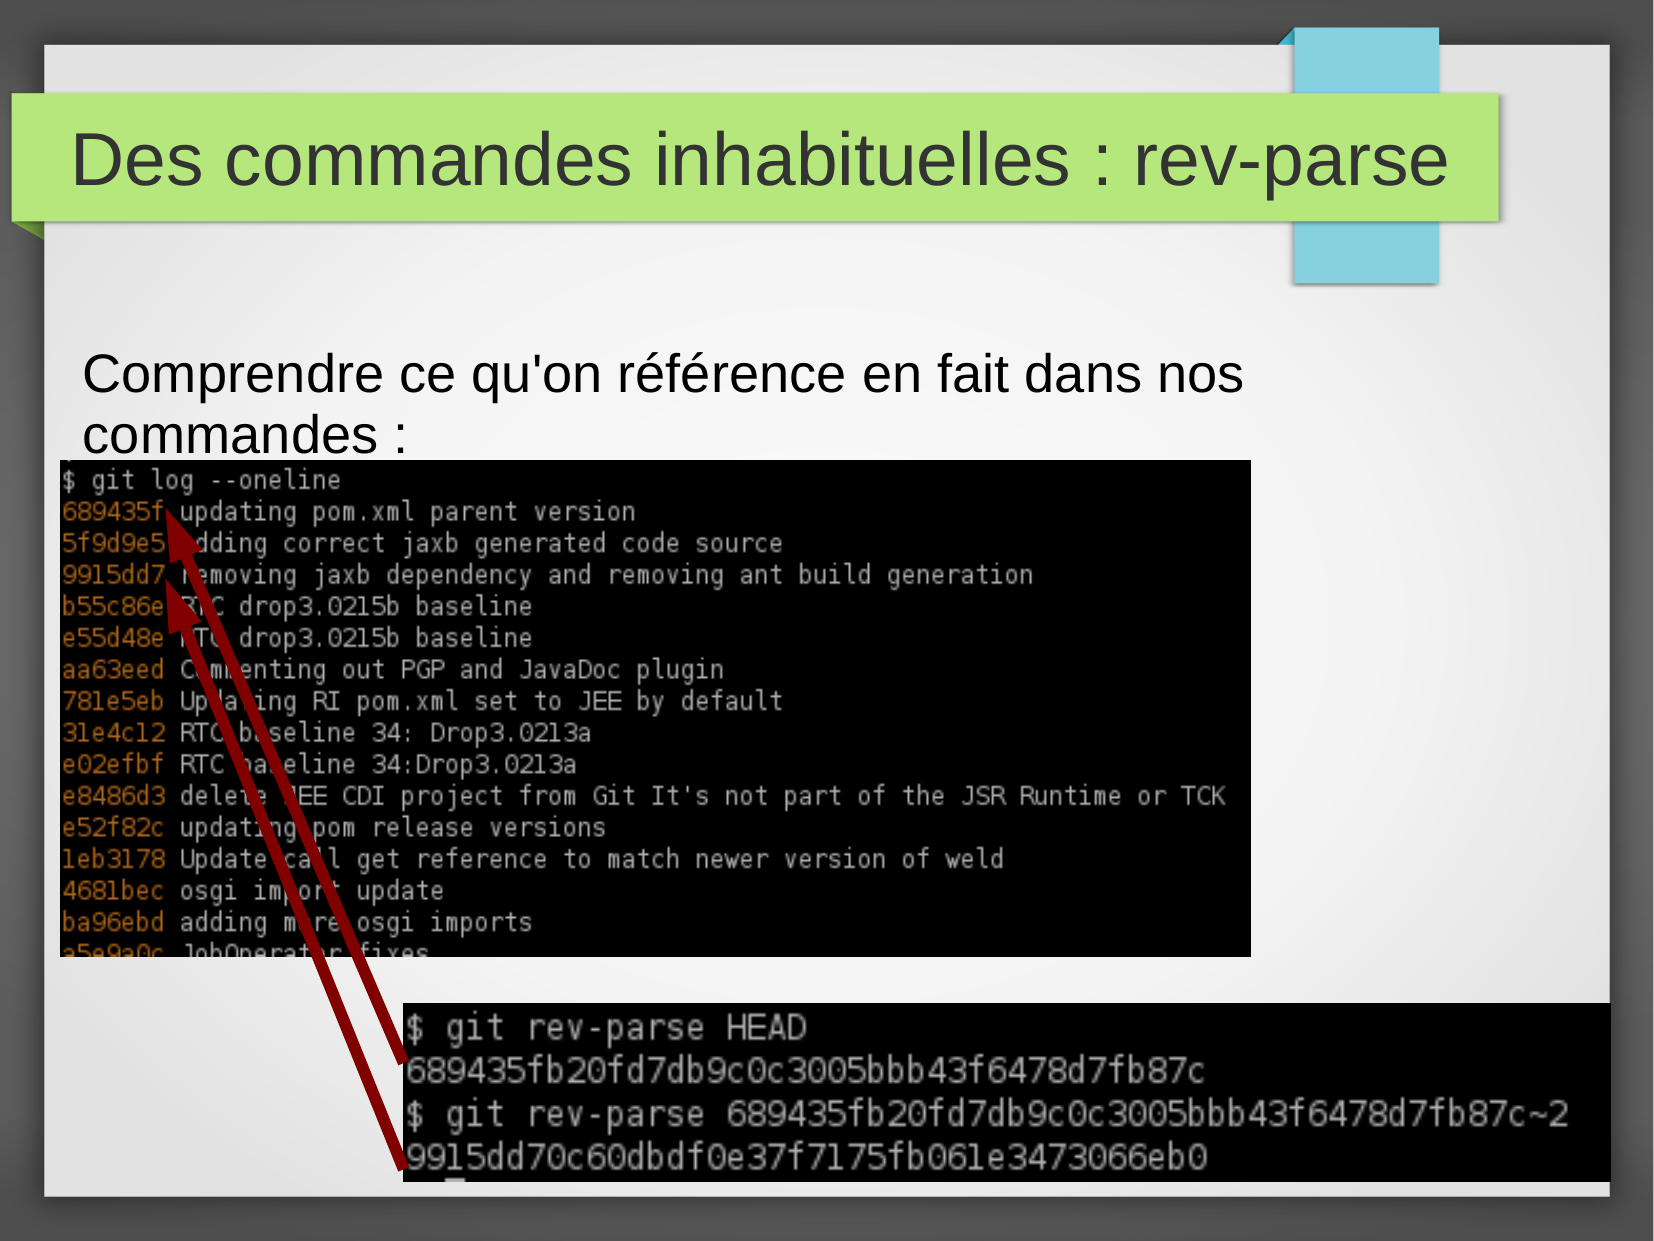

# Des commandes inhabituelles : rev-parse
Comprendre ce qu'on référence en fait dans nos commandes :